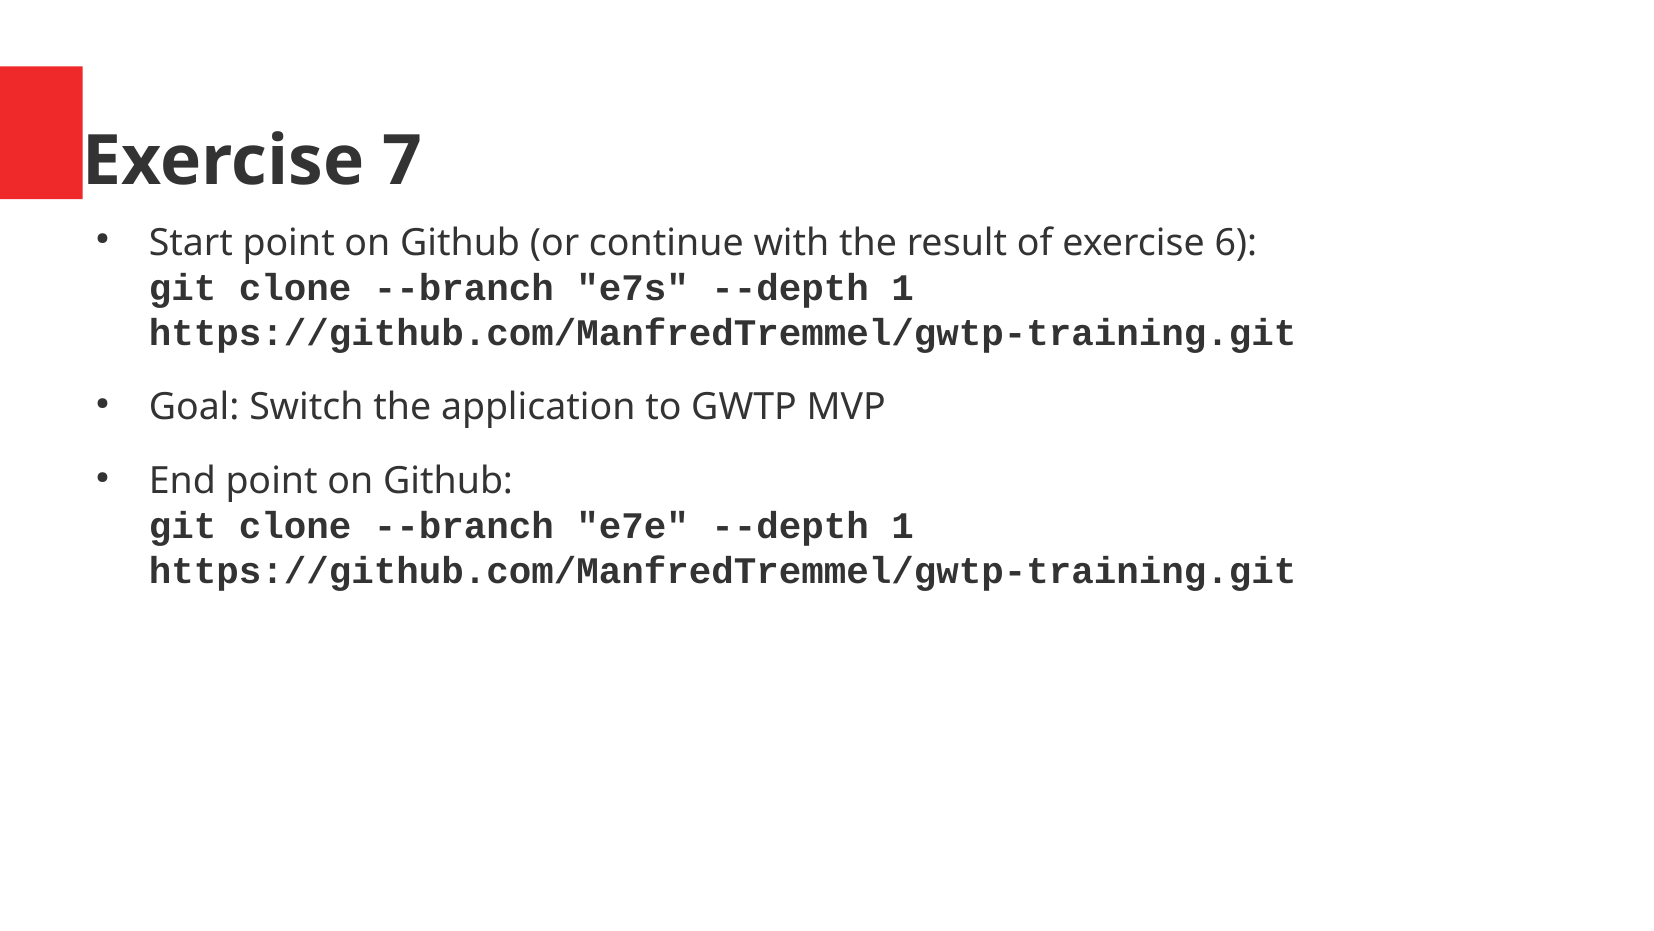

# Exercise 7
Start point on Github (or continue with the result of exercise 6):
git clone --branch "e7s" --depth 1 https://github.com/ManfredTremmel/gwtp-training.git
Goal: Switch the application to GWTP MVP
End point on Github:
git clone --branch "e7e" --depth 1 https://github.com/ManfredTremmel/gwtp-training.git